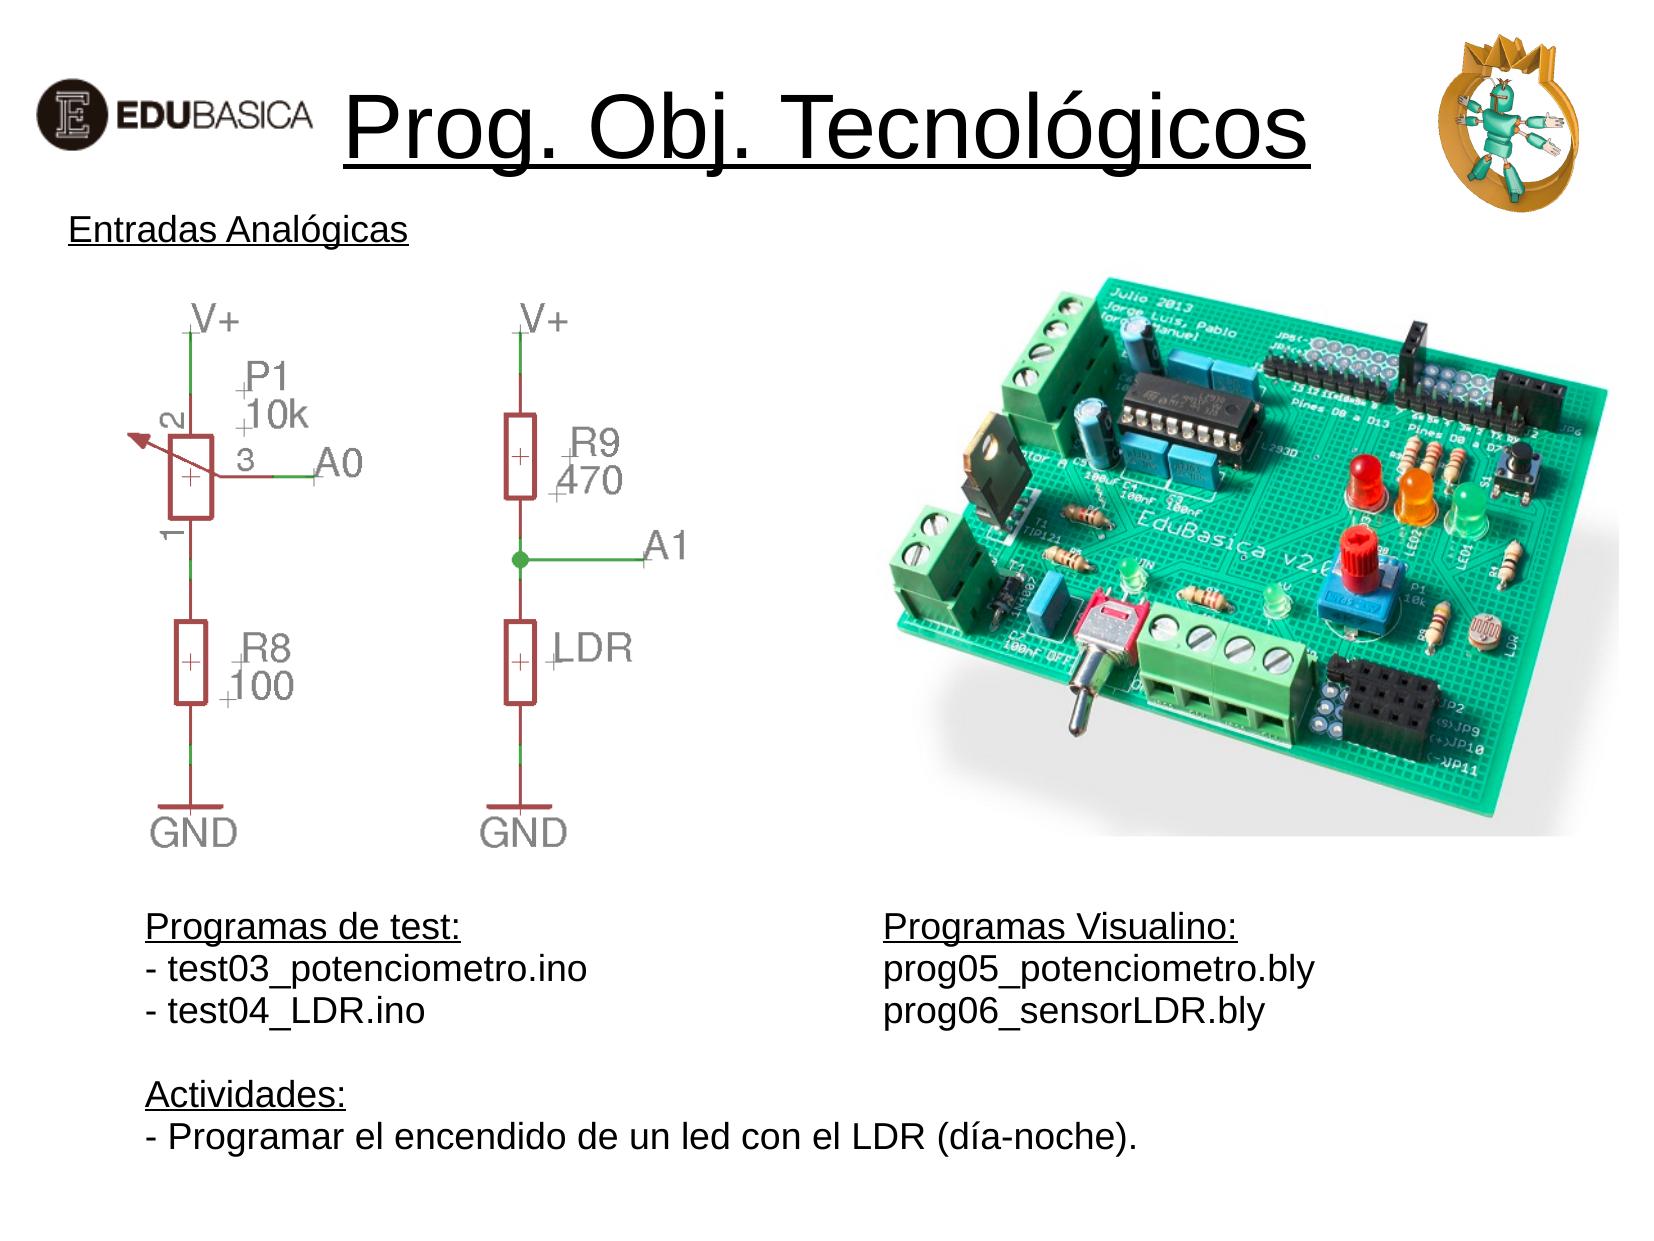

# Prog. Obj. Tecnológicos
Entradas Analógicas
Programas de test:						Programas Visualino:
- test03_potenciometro.ino				prog05_potenciometro.bly
- test04_LDR.ino							prog06_sensorLDR.bly
Actividades:
- Programar el encendido de un led con el LDR (día-noche).